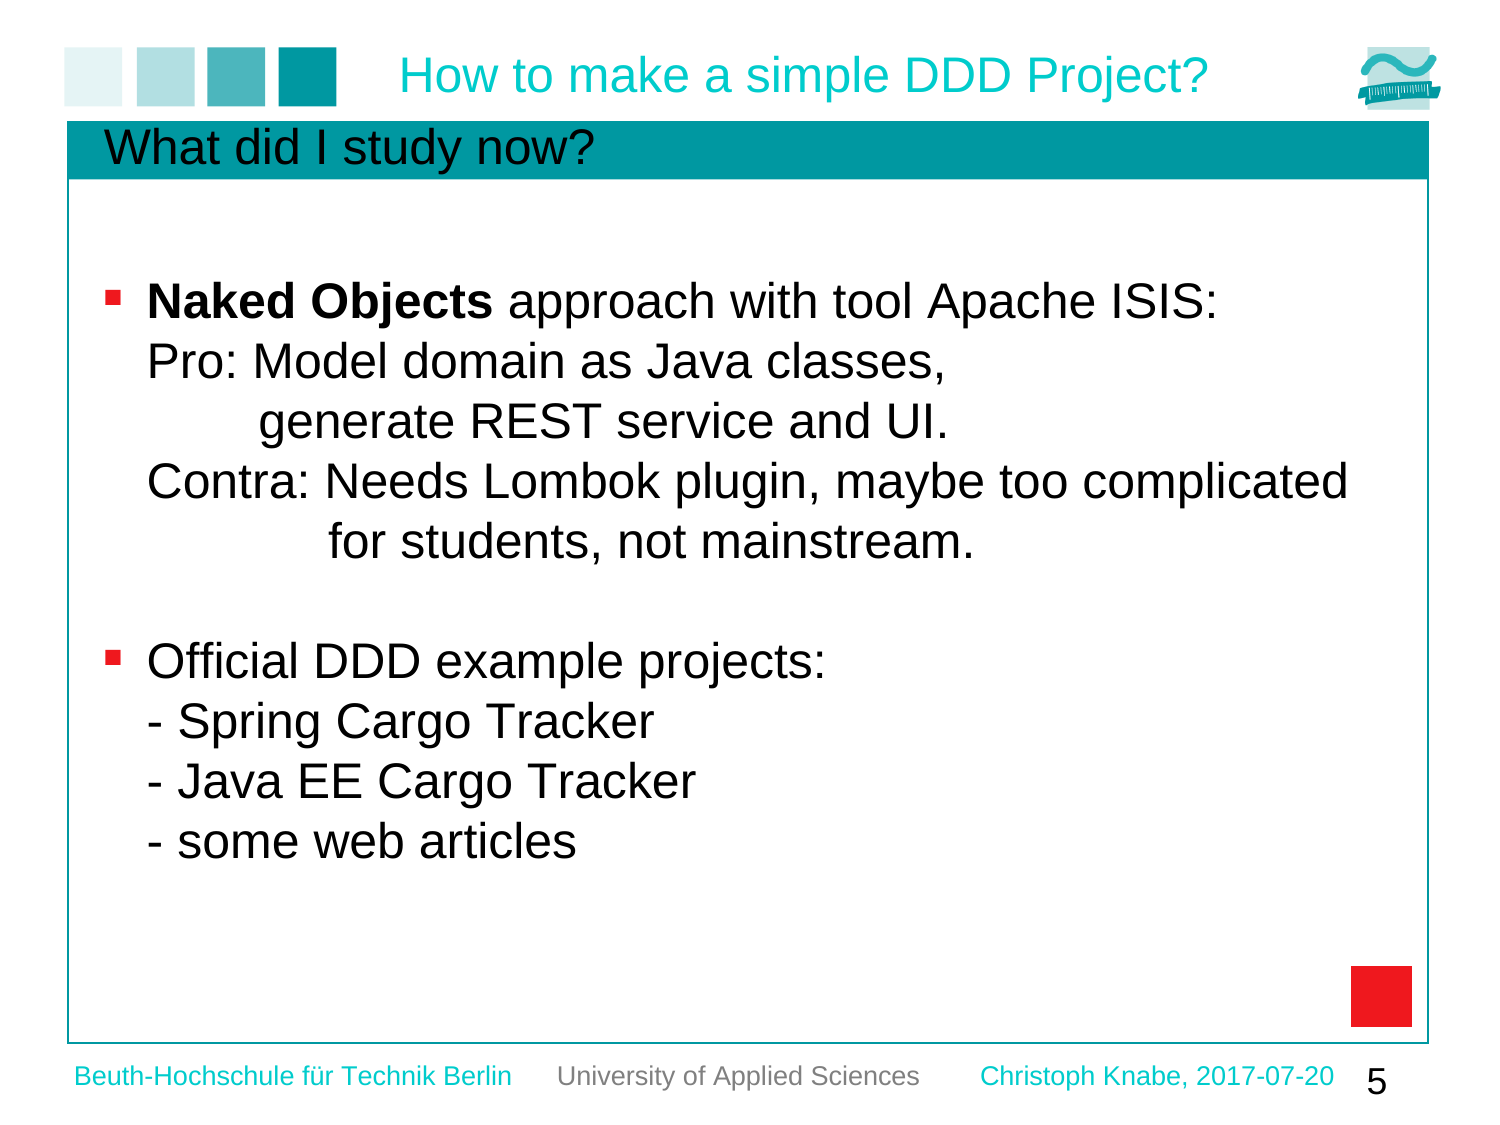

What did I study now?
Naked Objects approach with tool Apache ISIS:
Pro: Model domain as Java classes,
 generate REST service and UI.
Contra: Needs Lombok plugin, maybe too complicated
 for students, not mainstream.
Official DDD example projects:
- Spring Cargo Tracker
- Java EE Cargo Tracker
- some web articles
5